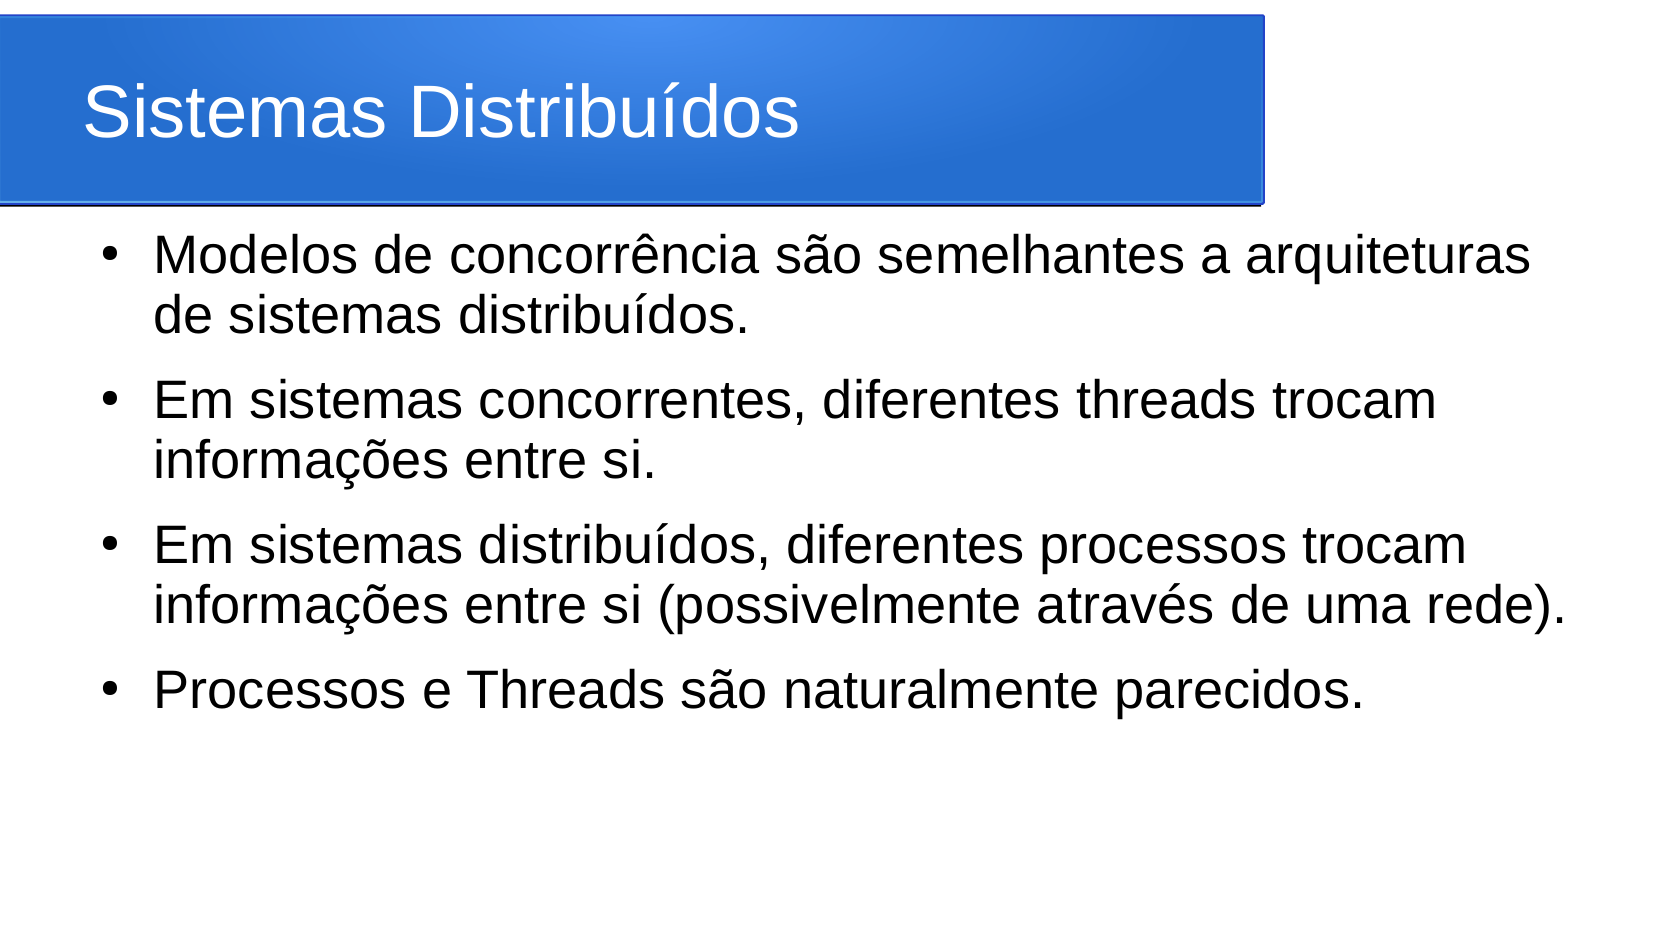

# Sistemas Distribuídos
Modelos de concorrência são semelhantes a arquiteturas de sistemas distribuídos.
Em sistemas concorrentes, diferentes threads trocam informações entre si.
Em sistemas distribuídos, diferentes processos trocam informações entre si (possivelmente através de uma rede).
Processos e Threads são naturalmente parecidos.